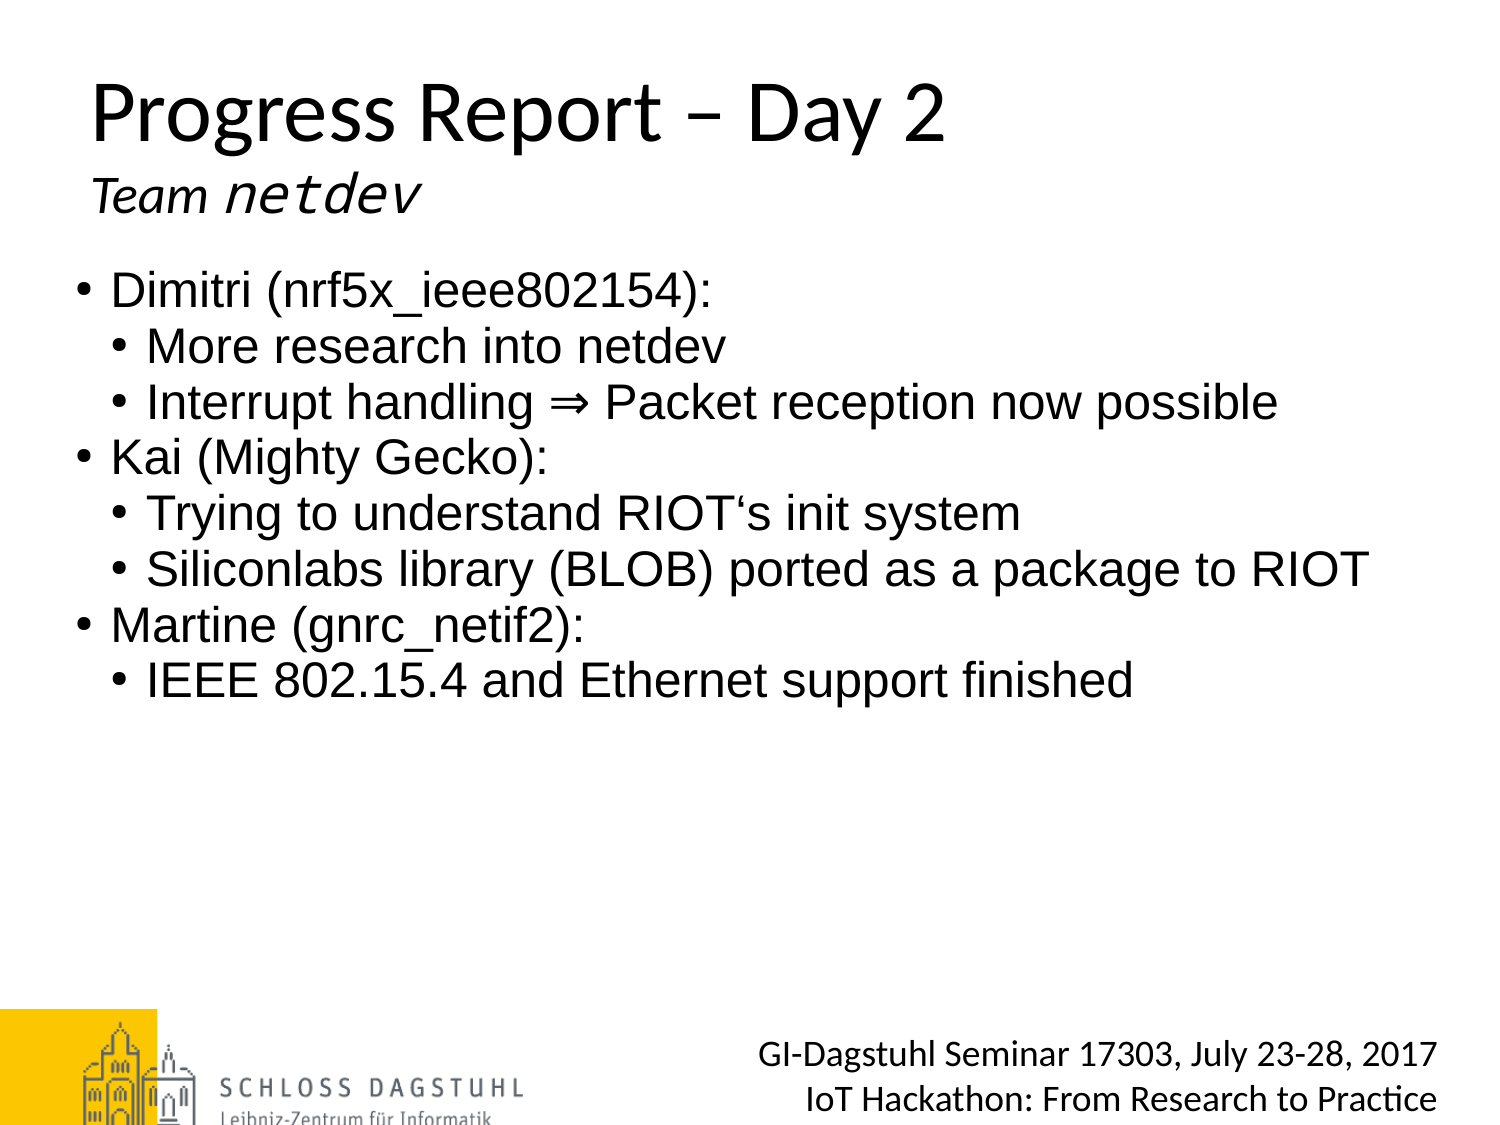

# Progress Report – Day 2 Team netdev
Dimitri (nrf5x_ieee802154):
More research into netdev
Interrupt handling ⇒ Packet reception now possible
Kai (Mighty Gecko):
Trying to understand RIOT‘s init system
Siliconlabs library (BLOB) ported as a package to RIOT
Martine (gnrc_netif2):
IEEE 802.15.4 and Ethernet support finished
GI-Dagstuhl Seminar 17303, July 23-28, 2017
IoT Hackathon: From Research to Practice